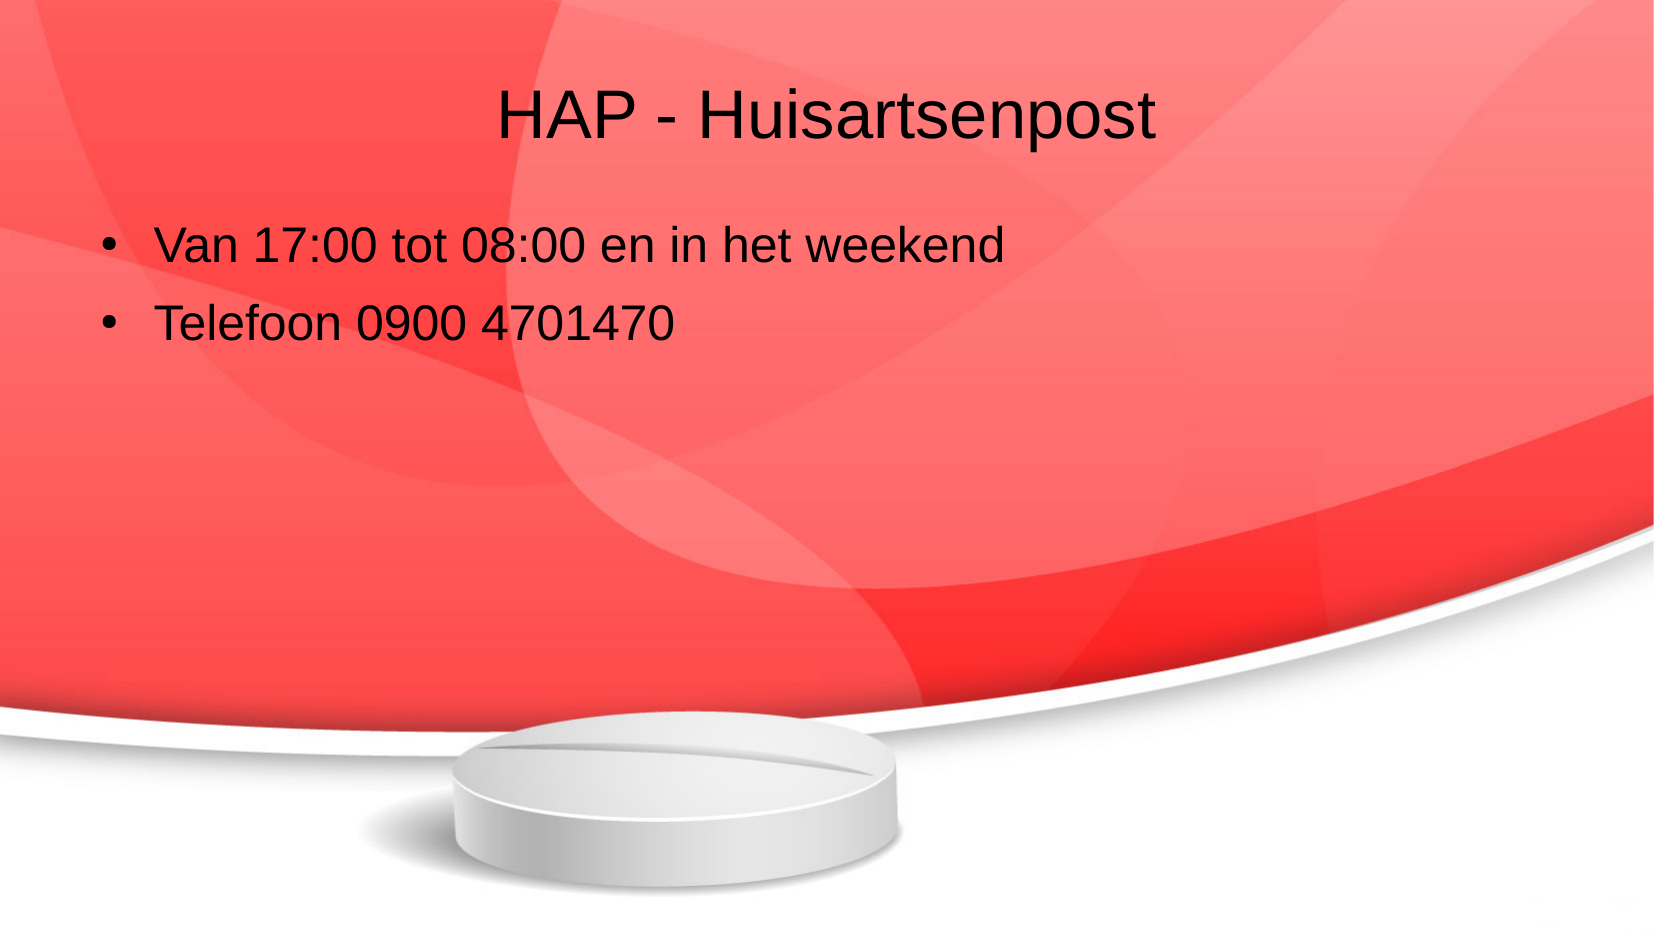

# HAP - Huisartsenpost
Van 17:00 tot 08:00 en in het weekend
Telefoon 0900 4701470